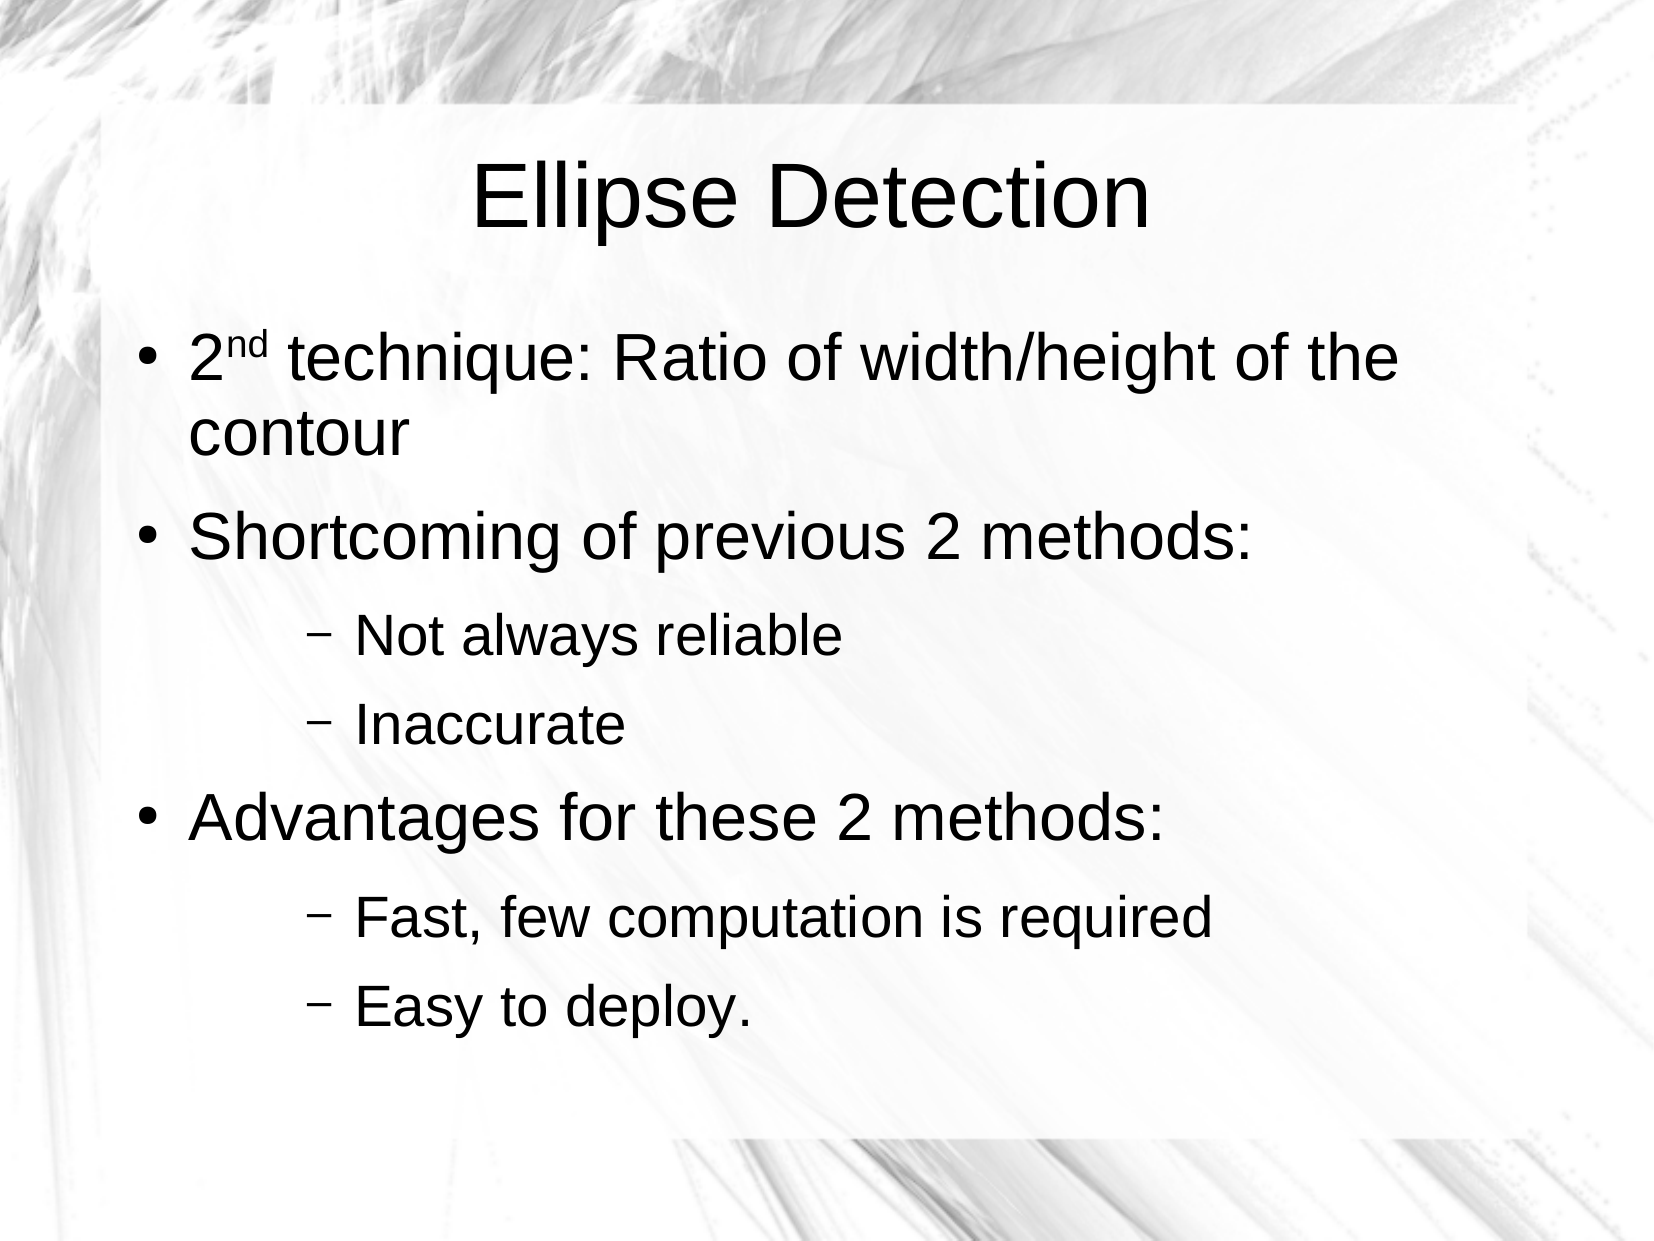

# Ellipse Detection
2nd technique: Ratio of width/height of the contour
Shortcoming of previous 2 methods:
Not always reliable
Inaccurate
Advantages for these 2 methods:
Fast, few computation is required
Easy to deploy.